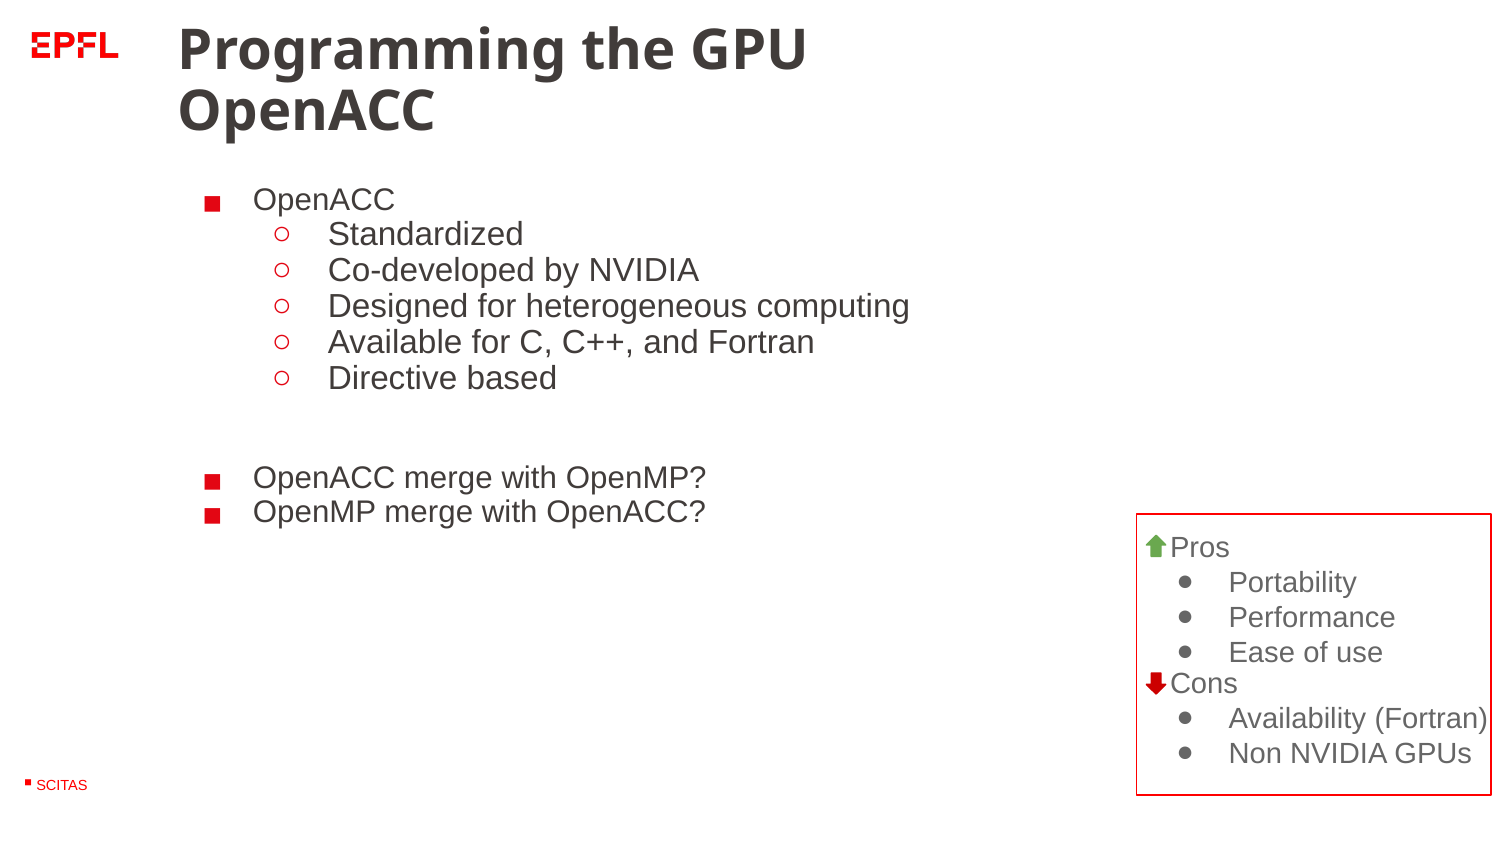

Programming the GPU
OpenACC
# OpenACC
Standardized
Co-developed by NVIDIA
Designed for heterogeneous computing
Available for C, C++, and Fortran
Directive based
OpenACC merge with OpenMP?
OpenMP merge with OpenACC?
 Pros
Portability
Performance
Ease of use
 Cons
Availability (Fortran)
Non NVIDIA GPUs